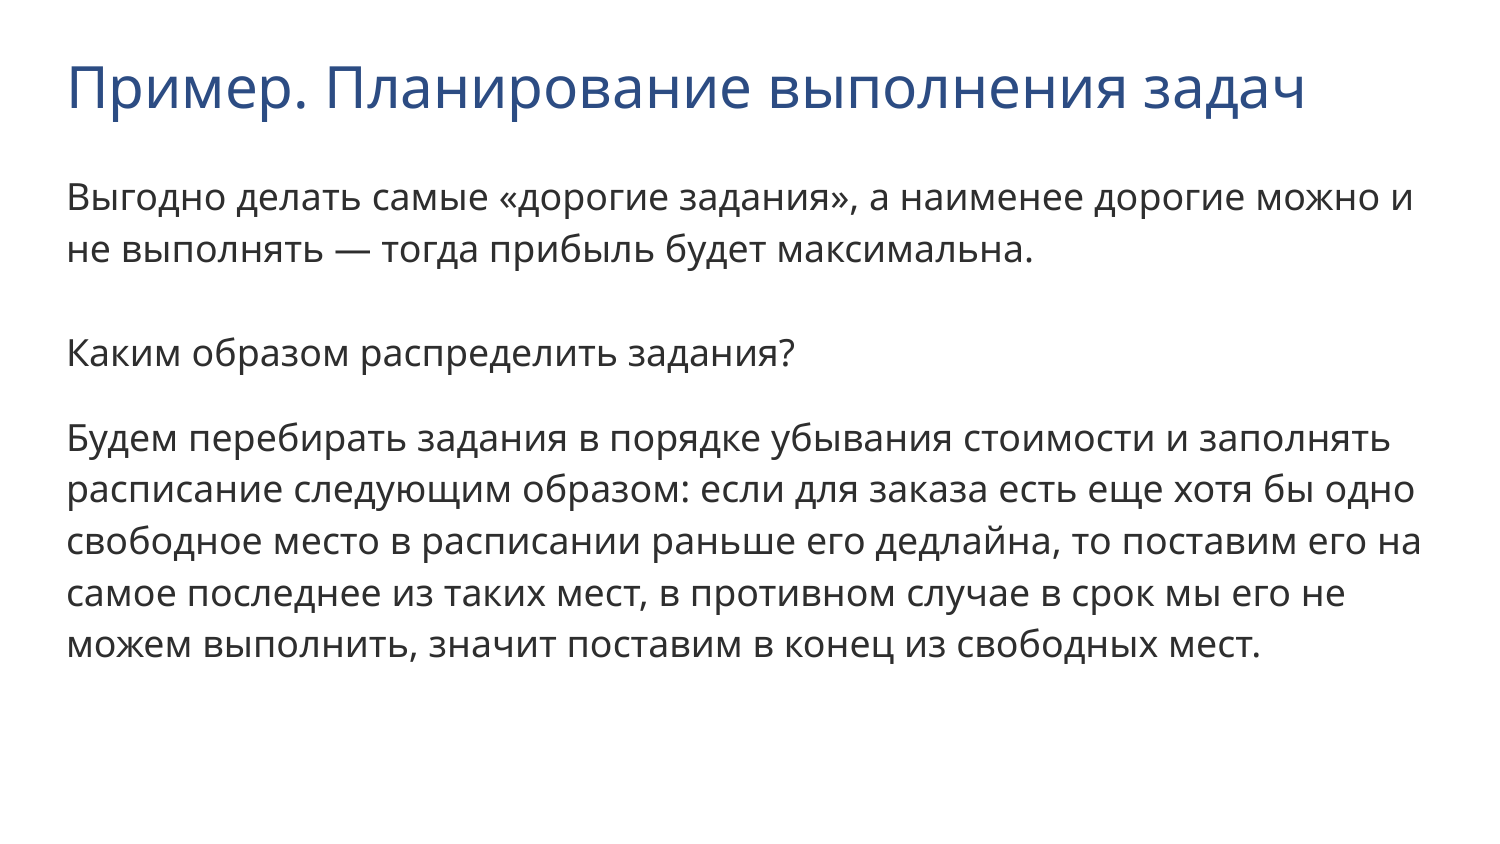

# Пример. Планирование выполнения задач
Выгодно делать самые «дорогие задания», а наименее дорогие можно и не выполнять — тогда прибыль будет максимальна.
Каким образом распределить задания?
Будем перебирать задания в порядке убывания стоимости и заполнять расписание следующим образом: если для заказа есть еще хотя бы одно свободное место в расписании раньше его дедлайна, то поставим его на самое последнее из таких мест, в противном случае в срок мы его не можем выполнить, значит поставим в конец из свободных мест.